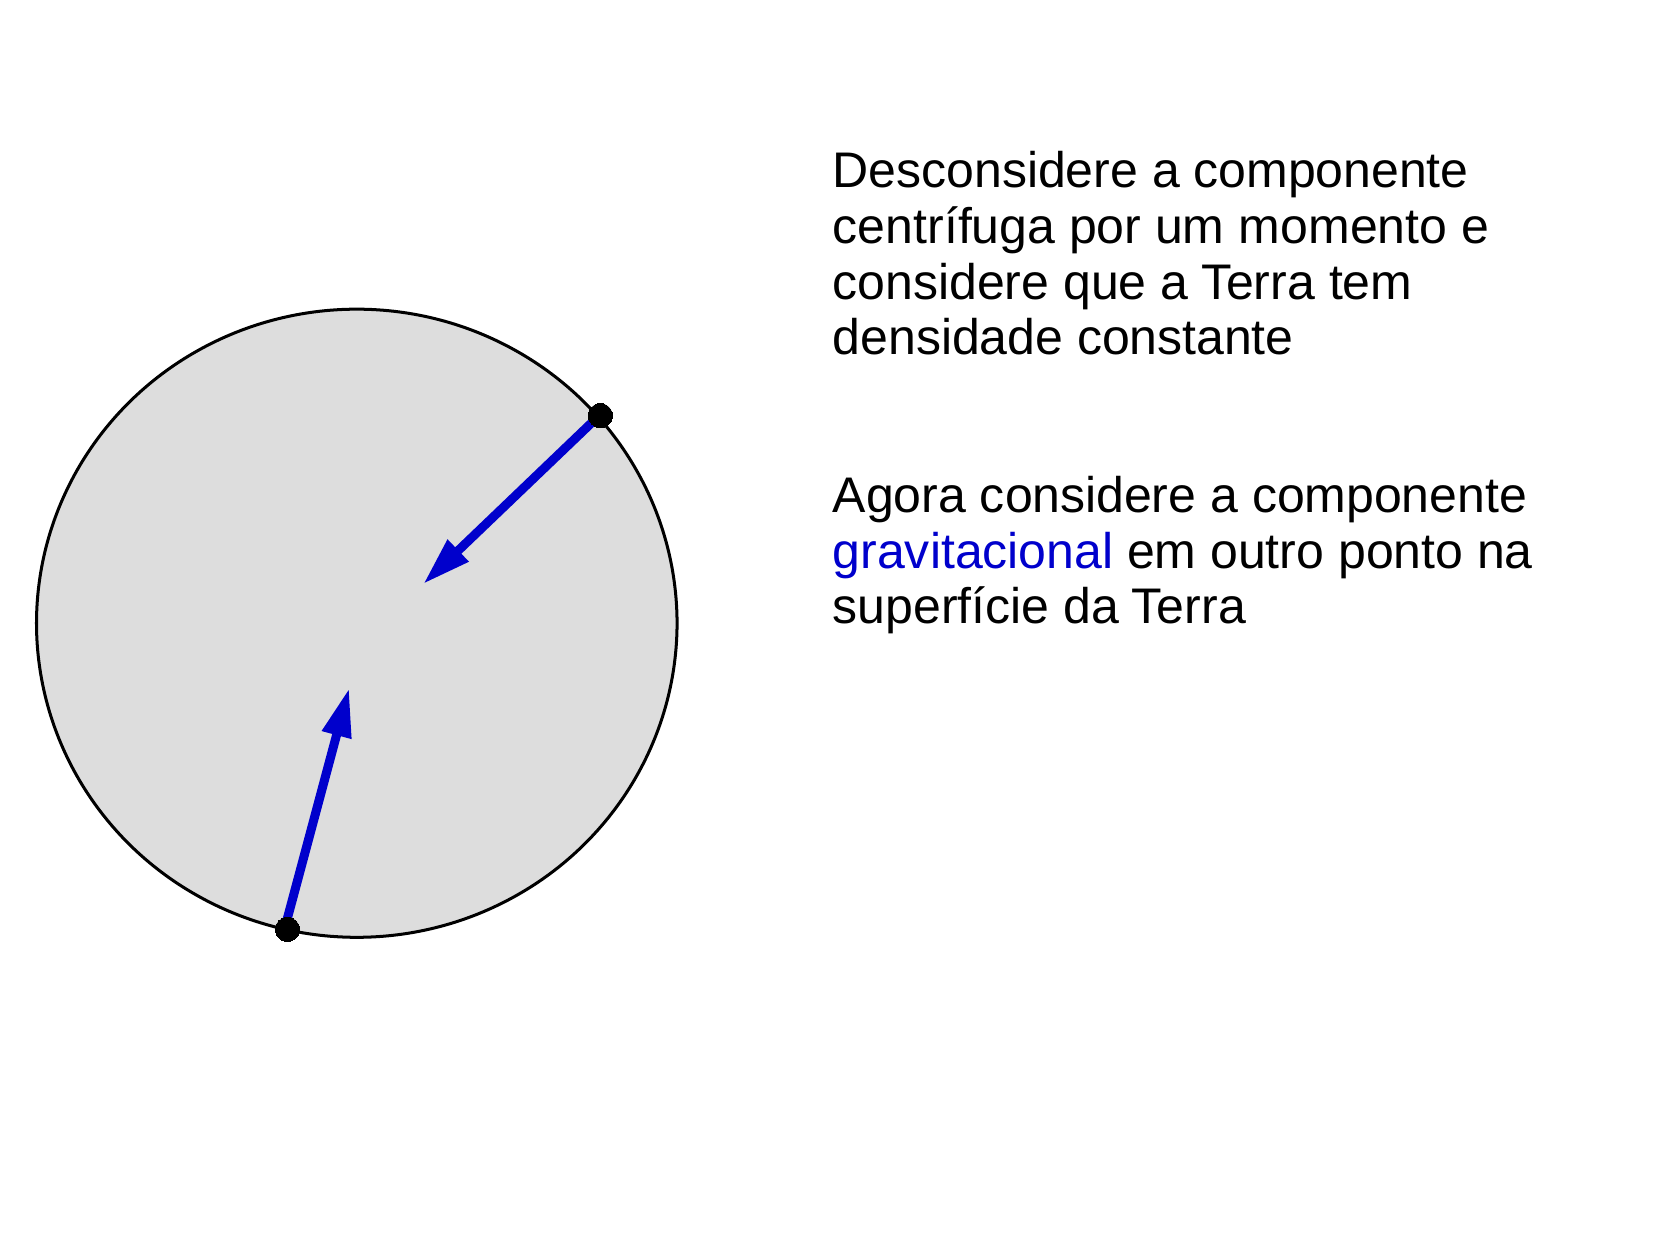

Desconsidere a componente centrífuga por um momento e considere que a Terra tem densidade constante
Agora considere a componente gravitacional em outro ponto na superfície da Terra